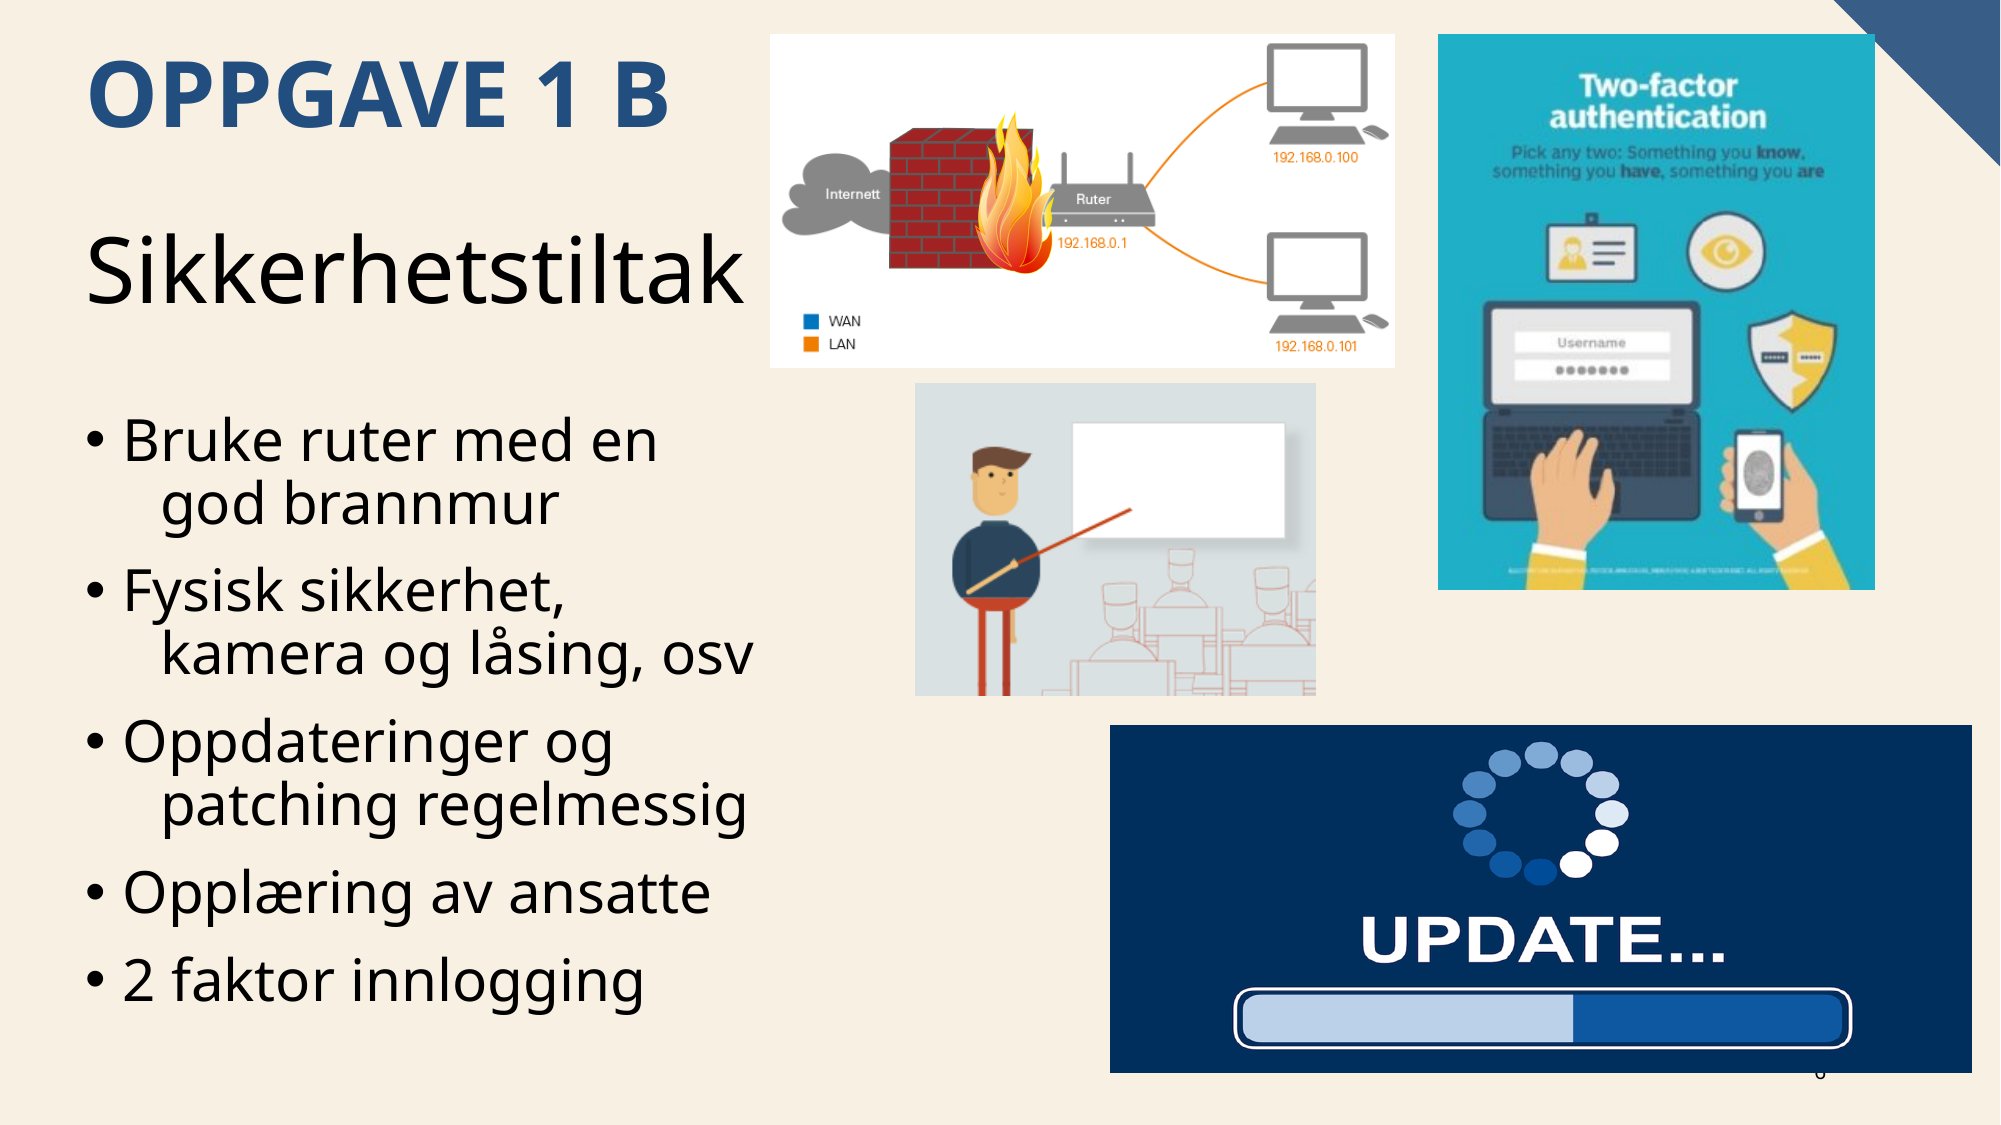

# Oppgave 1 b
Sikkerhetstiltak
Bruke ruter med en god brannmur
Fysisk sikkerhet, kamera og låsing, osv
Oppdateringer og patching regelmessig
Opplæring av ansatte
2 faktor innlogging